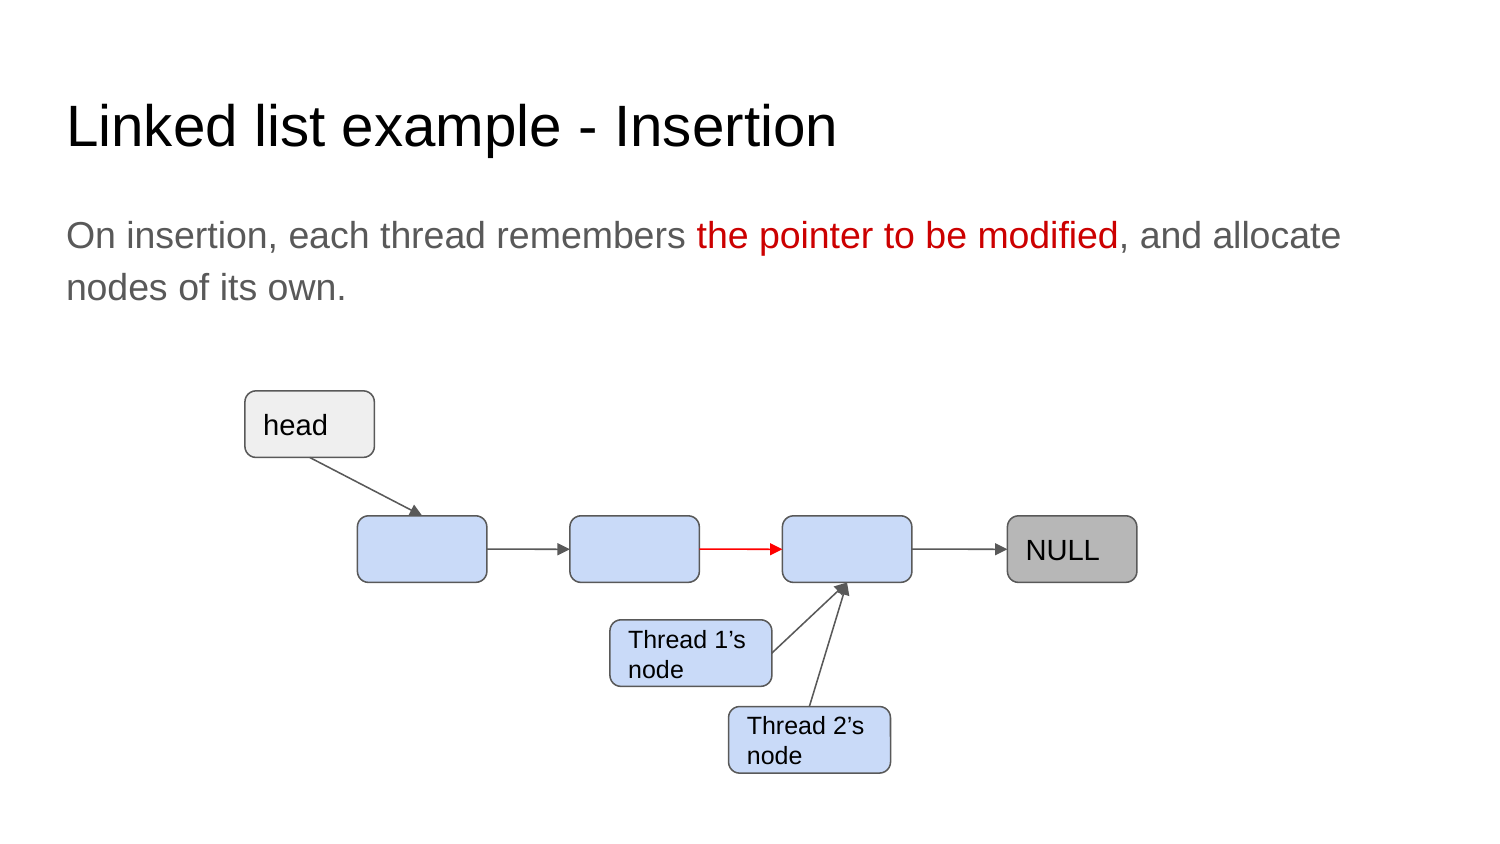

# Linked list example - Insertion
On insertion, each thread remembers the pointer to be modified, and allocate nodes of its own.
head
NULL
Thread 1’s node
Thread 2’s node